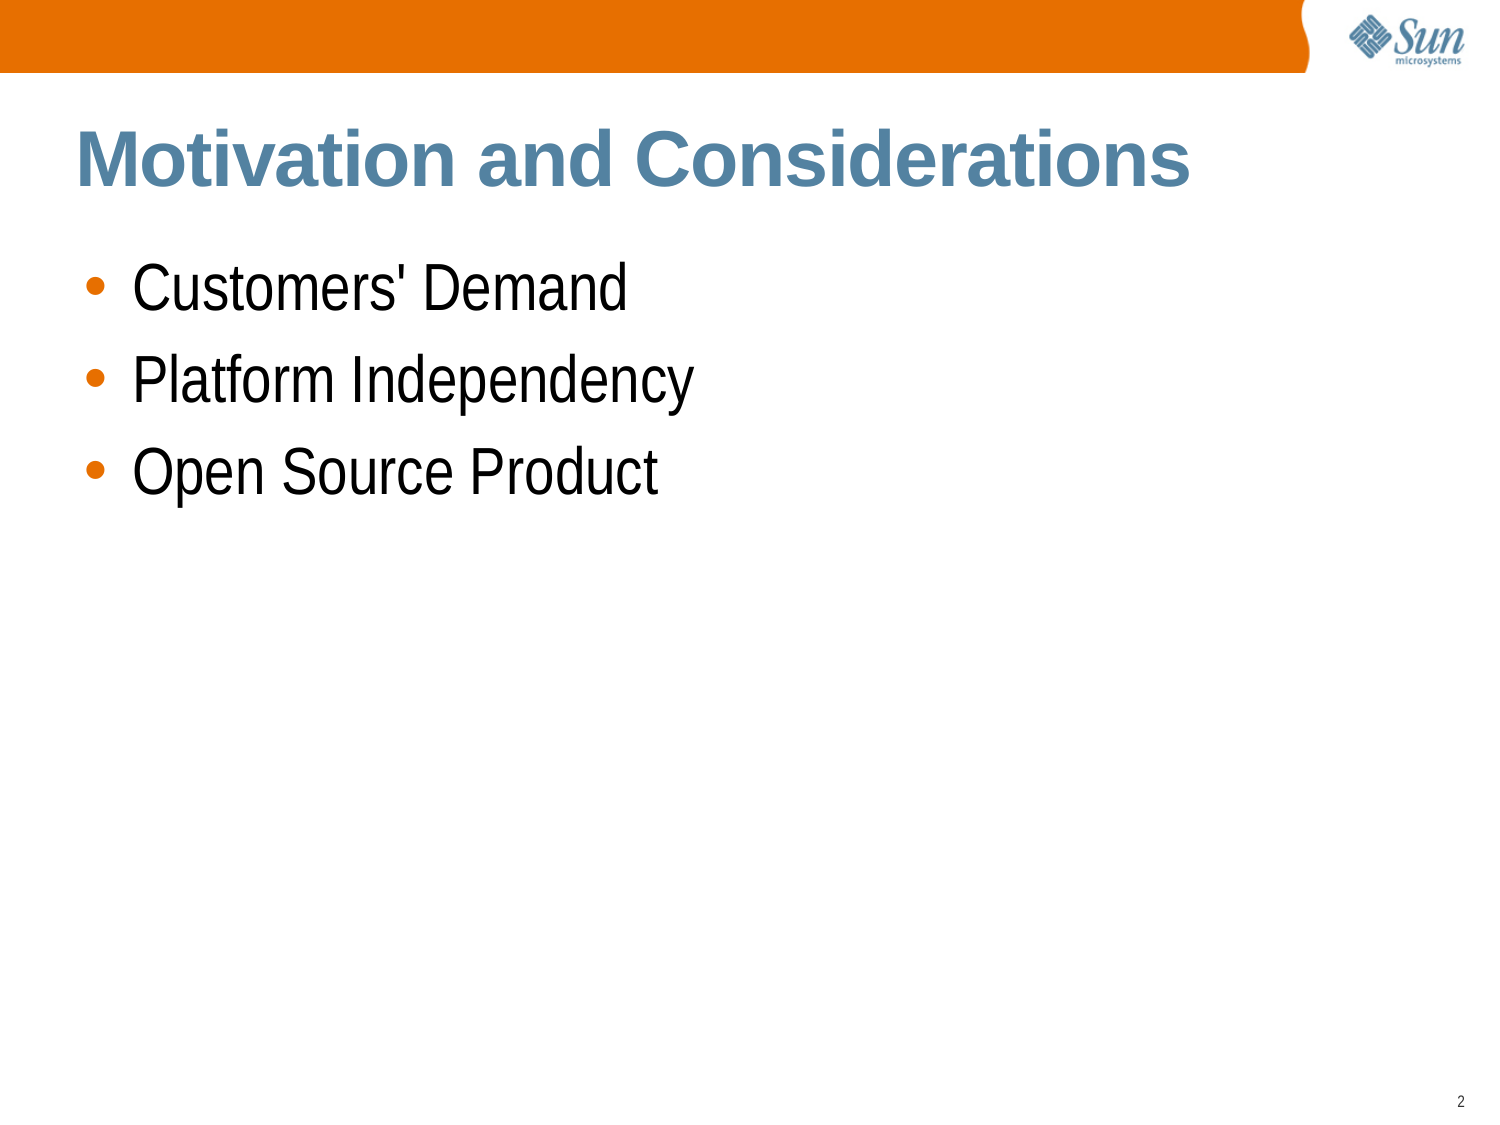

# Motivation and Considerations
Customers' Demand
Platform Independency
Open Source Product